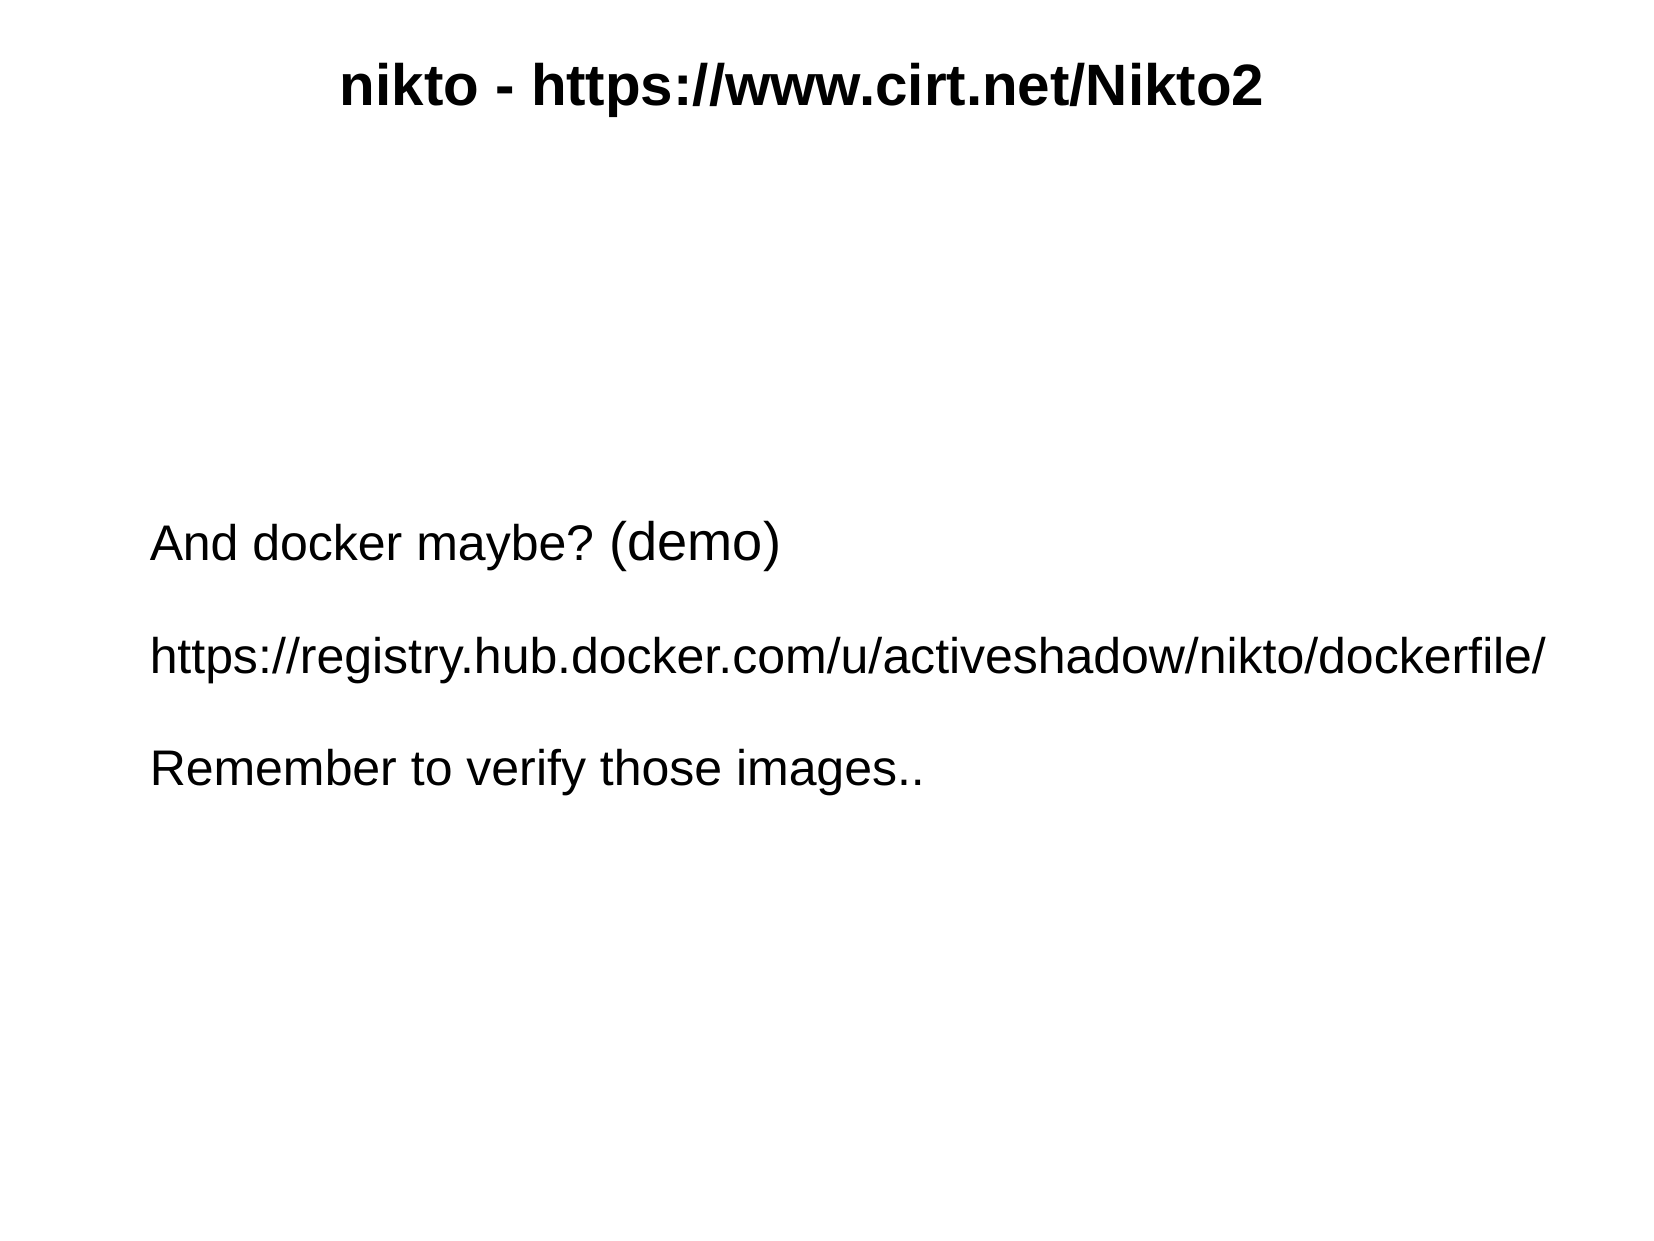

nikto - https://www.cirt.net/Nikto2
And docker maybe? (demo)
https://registry.hub.docker.com/u/activeshadow/nikto/dockerfile/
Remember to verify those images..